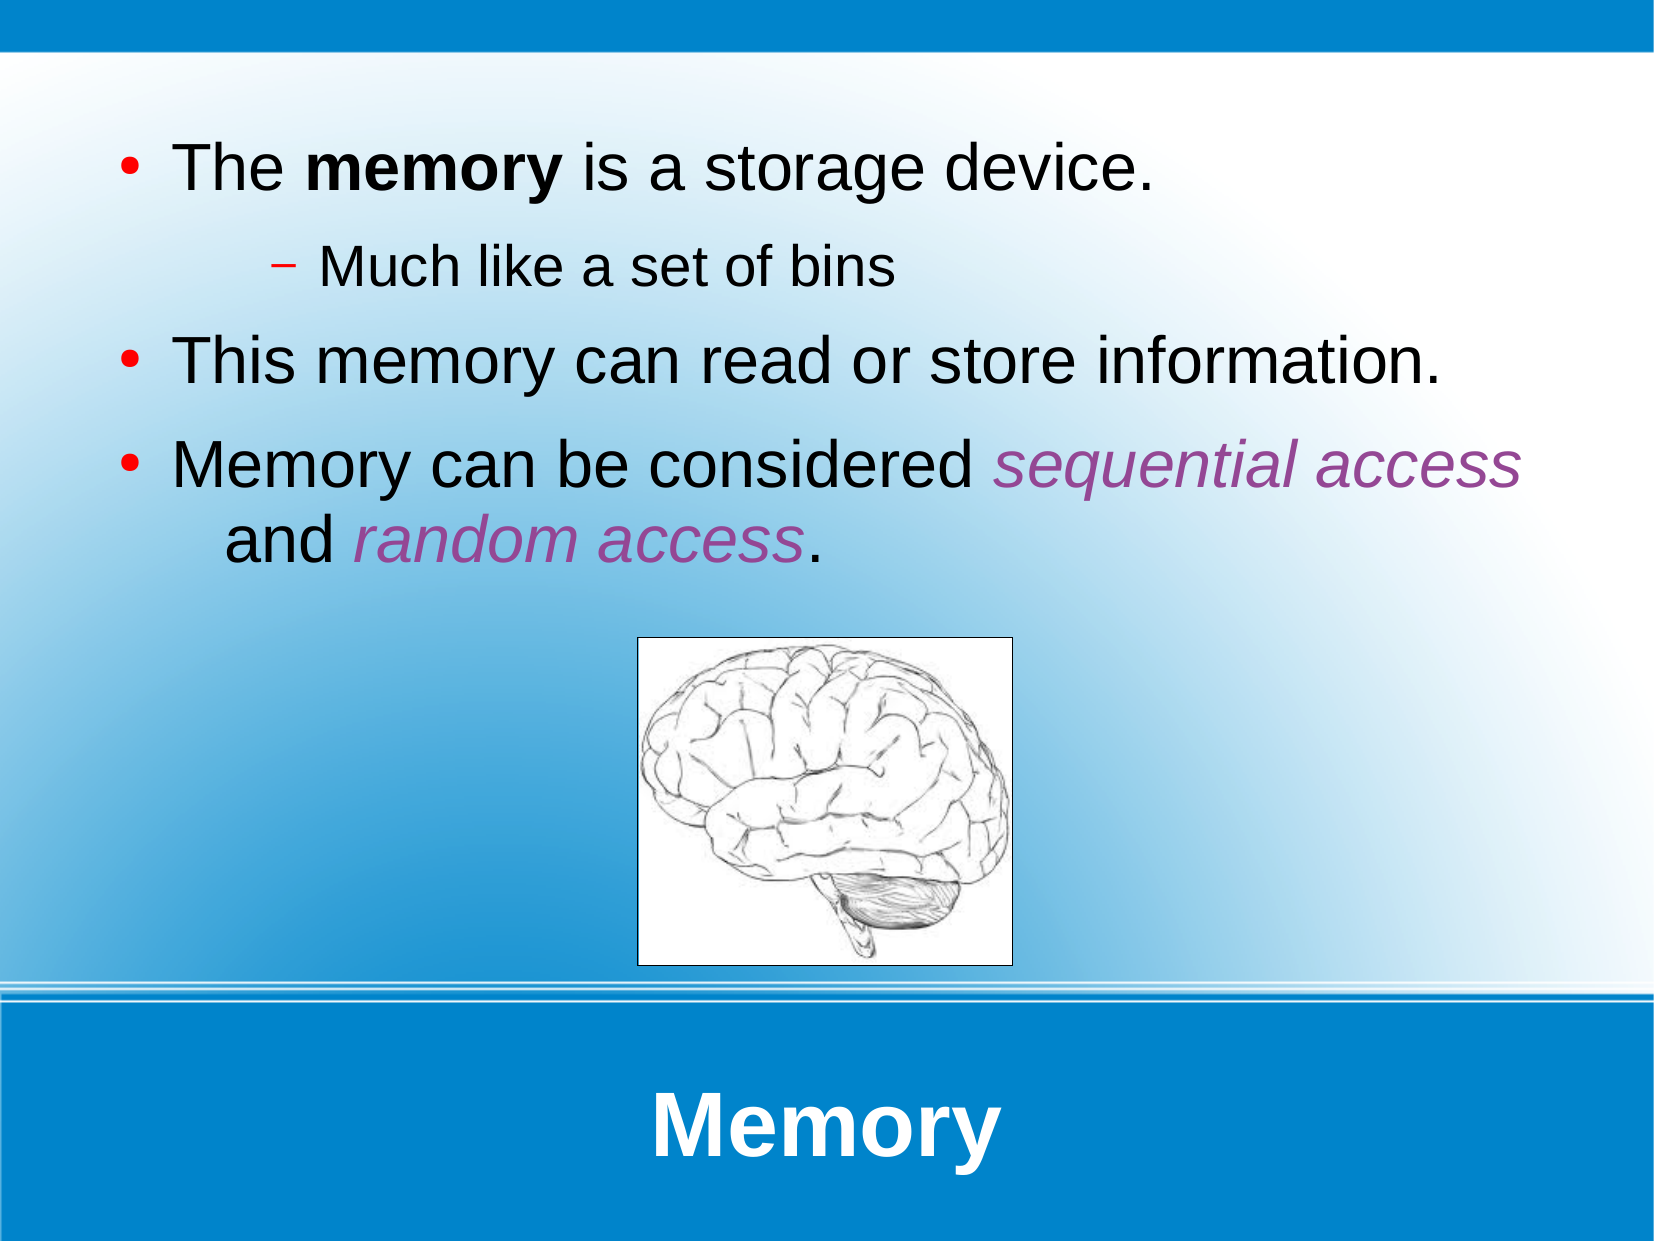

The memory is a storage device.
Much like a set of bins
This memory can read or store information.
Memory can be considered sequential access and random access.
# Memory